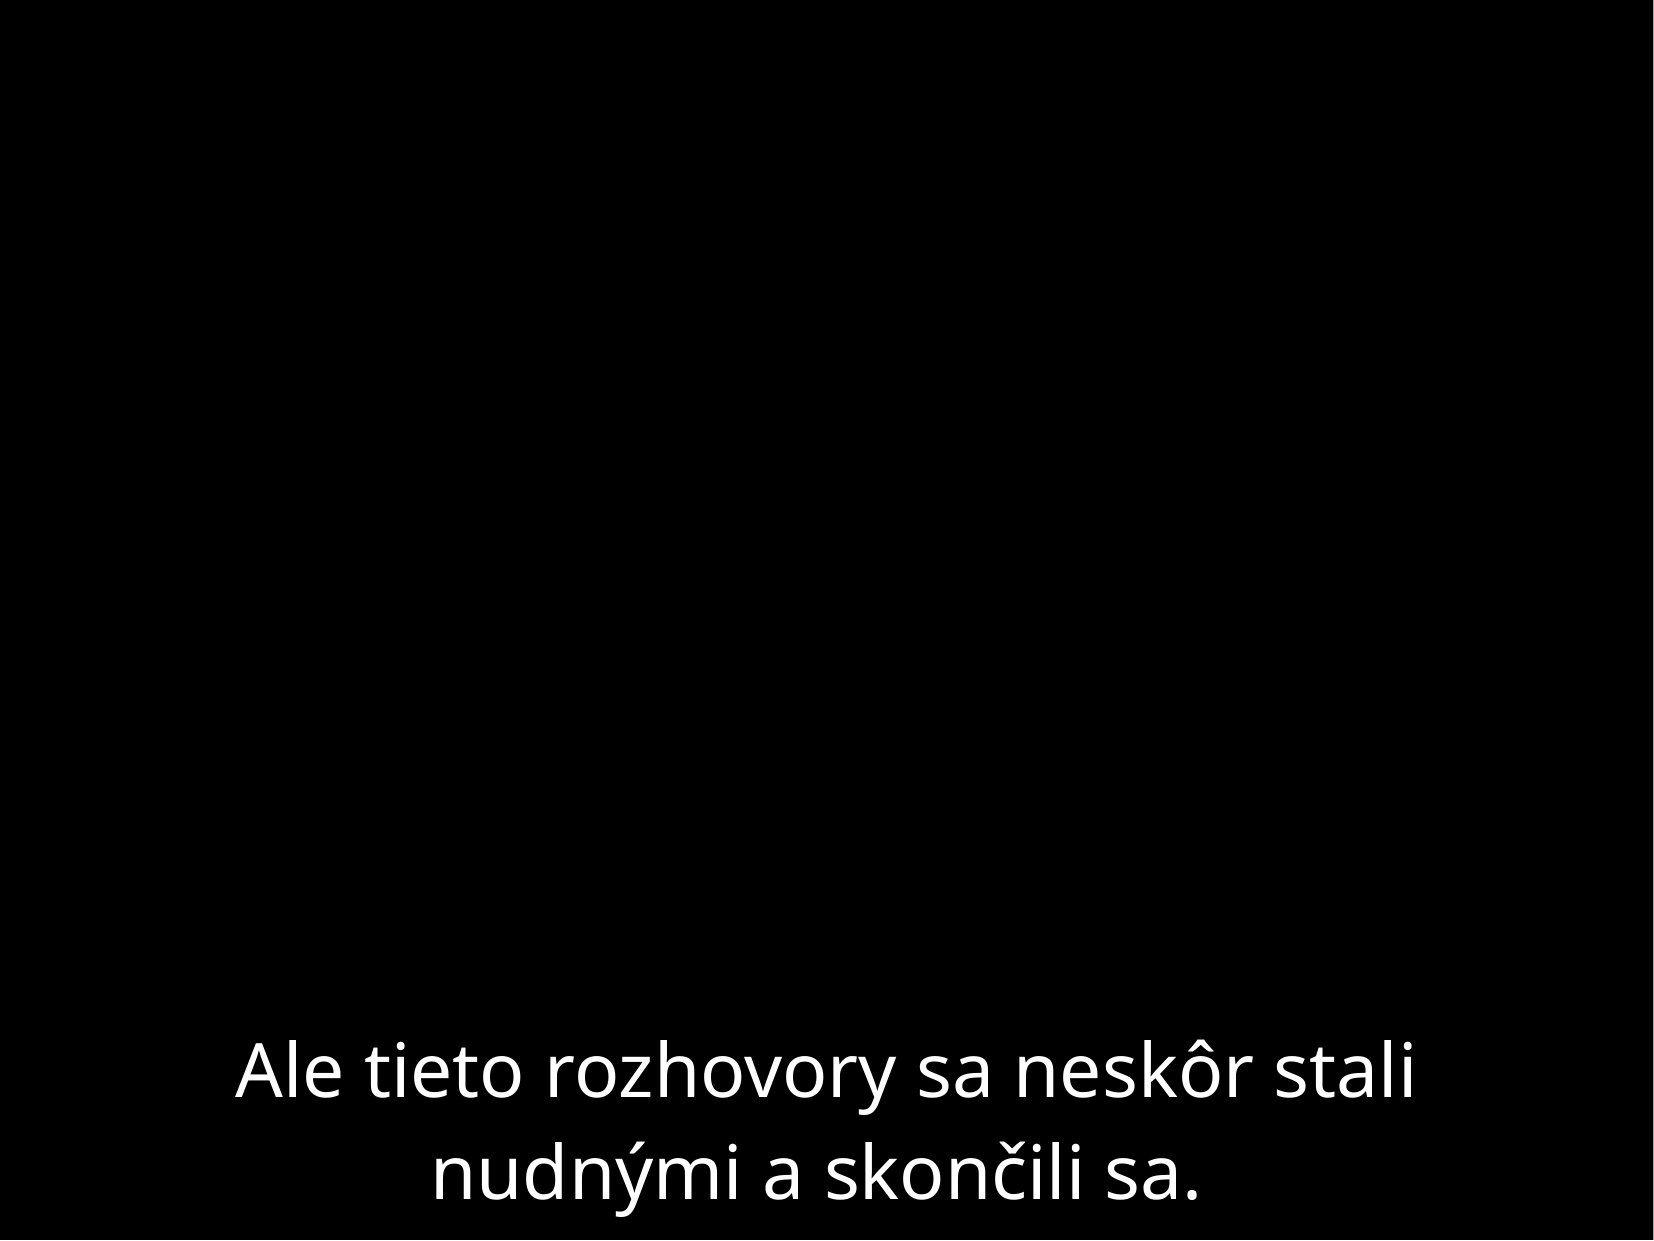

# Ale tieto rozhovory sa neskôr stali nudnými a skončili sa.